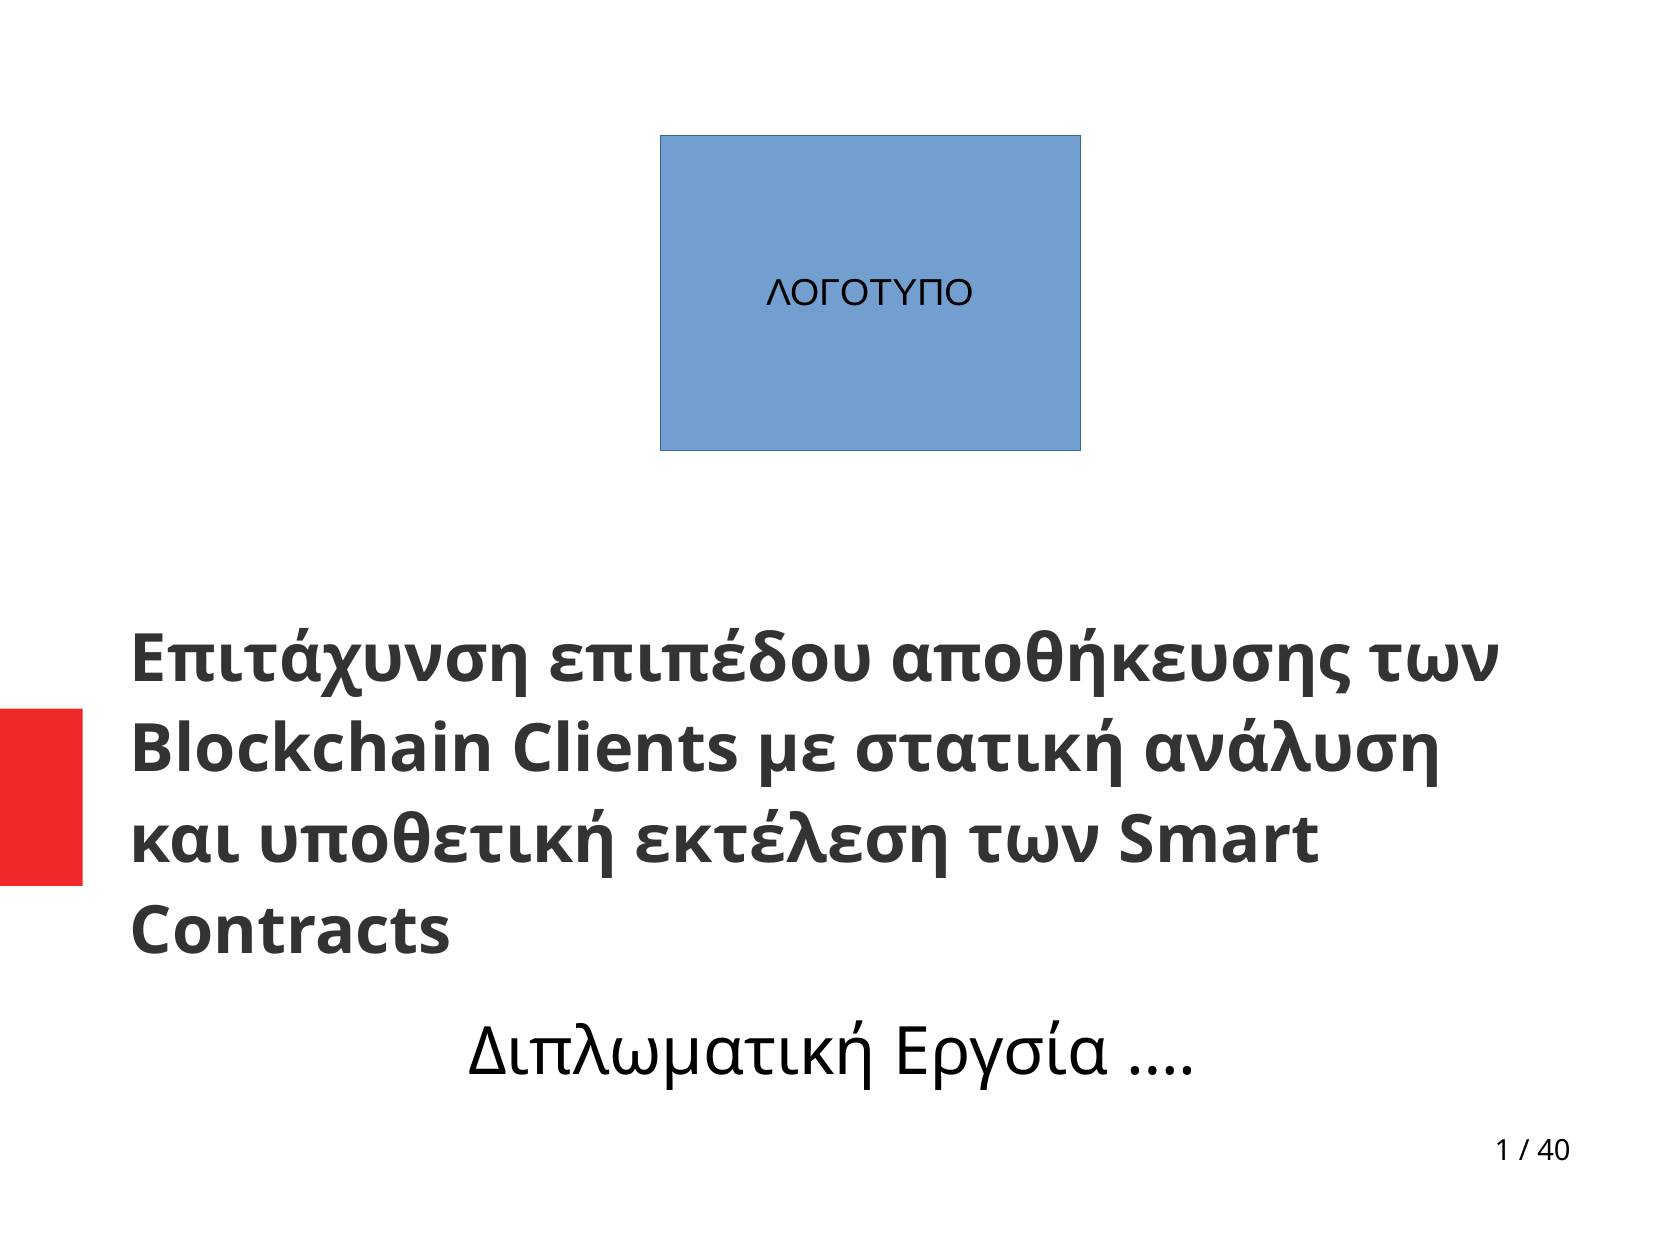

ΛΟΓΟΤΥΠΟ
# Επιτάχυνση επιπέδου αποθήκευσης των Blockchain Clients με στατική ανάλυση και υποθετική εκτέλεση των Smart Contracts
Διπλωματική Εργσία ….
1